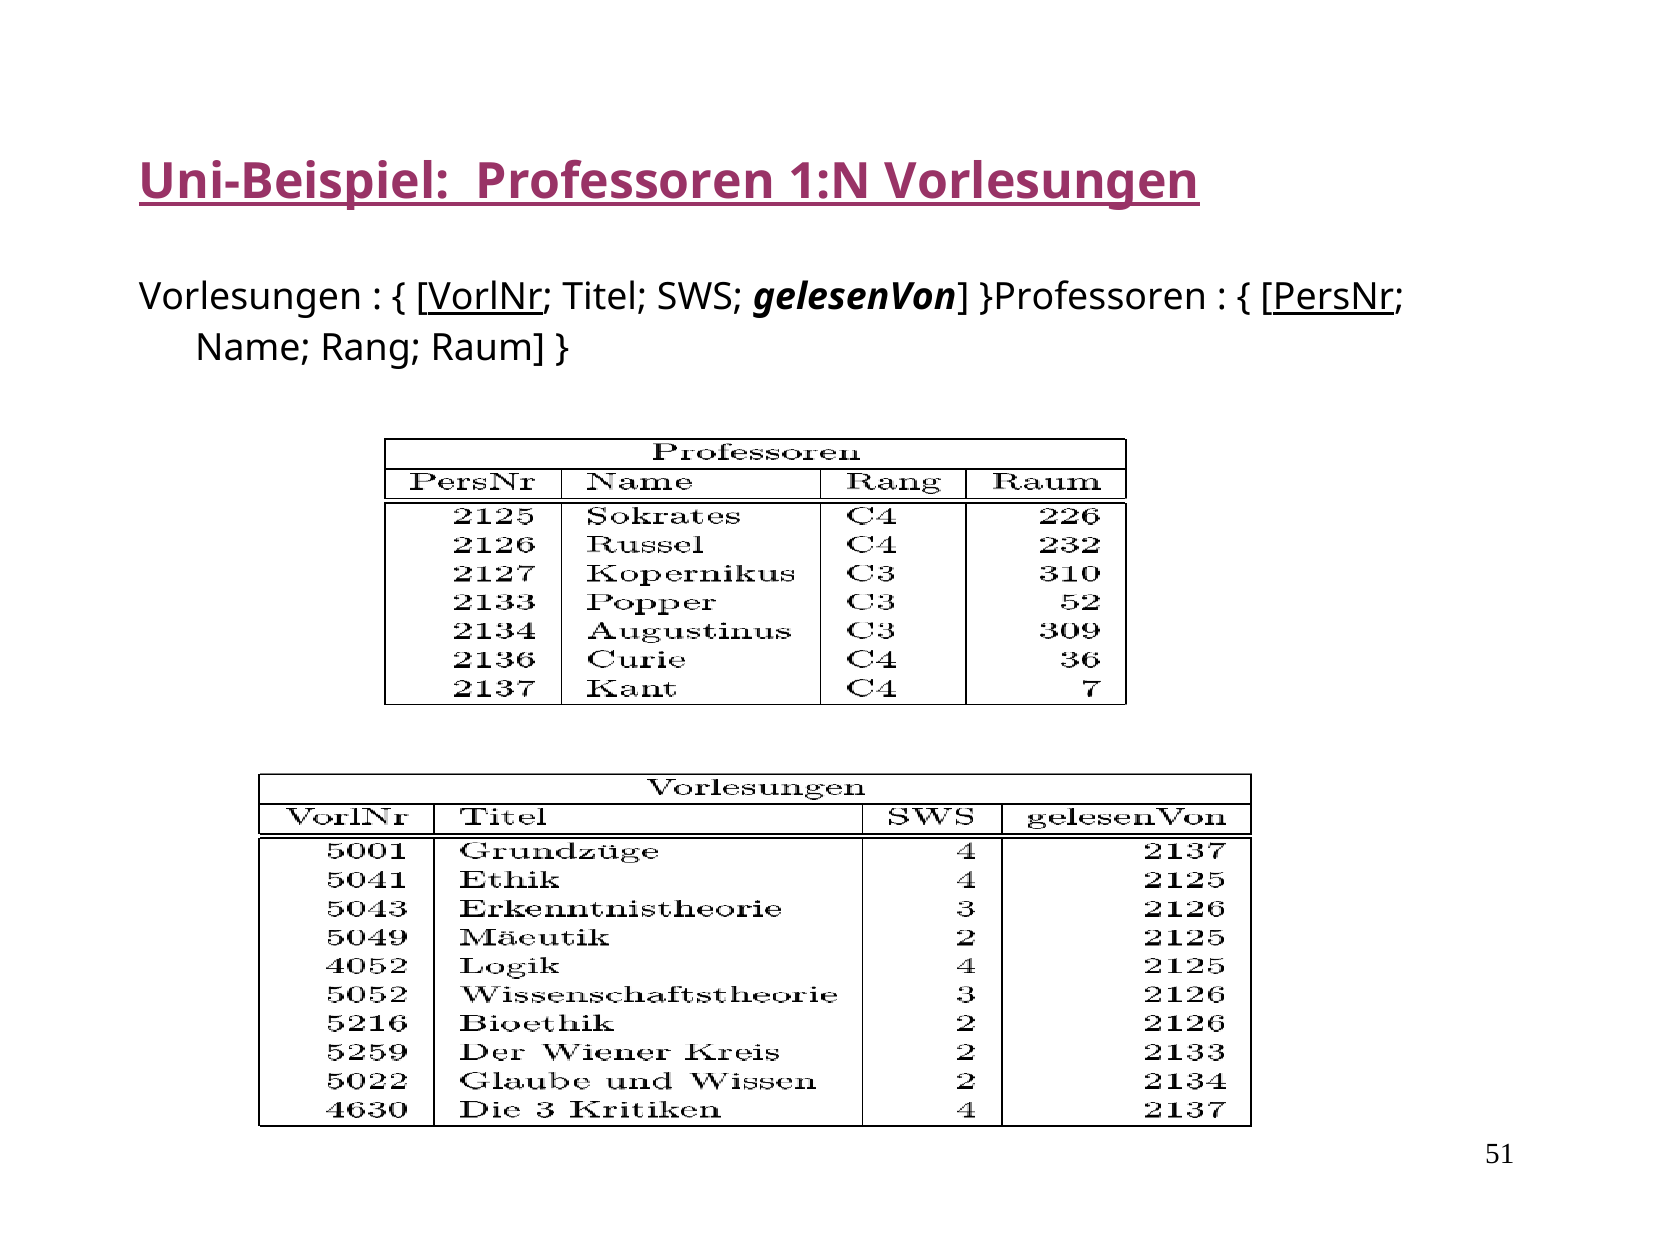

# Uni-Beispiel: Professoren 1:N Vorlesungen
Vorlesungen : { [VorlNr; Titel; SWS; gelesenVon] }Professoren : { [PersNr; Name; Rang; Raum] }
51